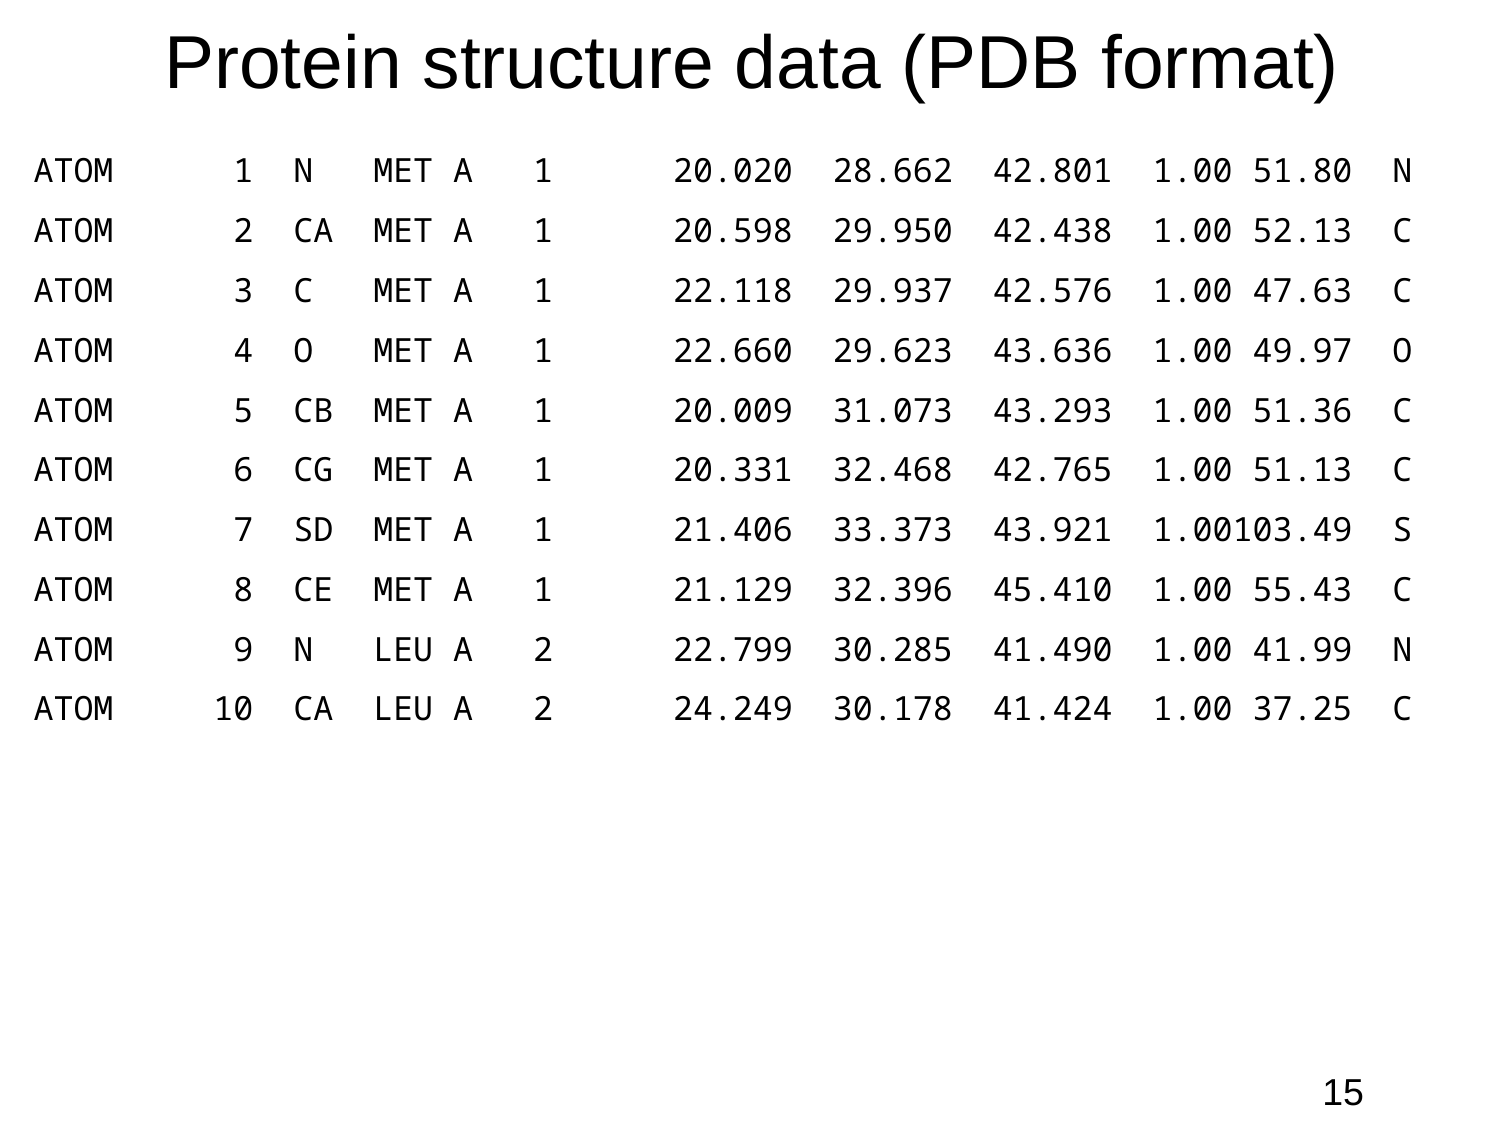

# Protein structure data (PDB format)
ATOM 1 N MET A 1 20.020 28.662 42.801 1.00 51.80 N
ATOM 2 CA MET A 1 20.598 29.950 42.438 1.00 52.13 C
ATOM 3 C MET A 1 22.118 29.937 42.576 1.00 47.63 C
ATOM 4 O MET A 1 22.660 29.623 43.636 1.00 49.97 O
ATOM 5 CB MET A 1 20.009 31.073 43.293 1.00 51.36 C
ATOM 6 CG MET A 1 20.331 32.468 42.765 1.00 51.13 C
ATOM 7 SD MET A 1 21.406 33.373 43.921 1.00103.49 S
ATOM 8 CE MET A 1 21.129 32.396 45.410 1.00 55.43 C
ATOM 9 N LEU A 2 22.799 30.285 41.490 1.00 41.99 N
ATOM 10 CA LEU A 2 24.249 30.178 41.424 1.00 37.25 C
15